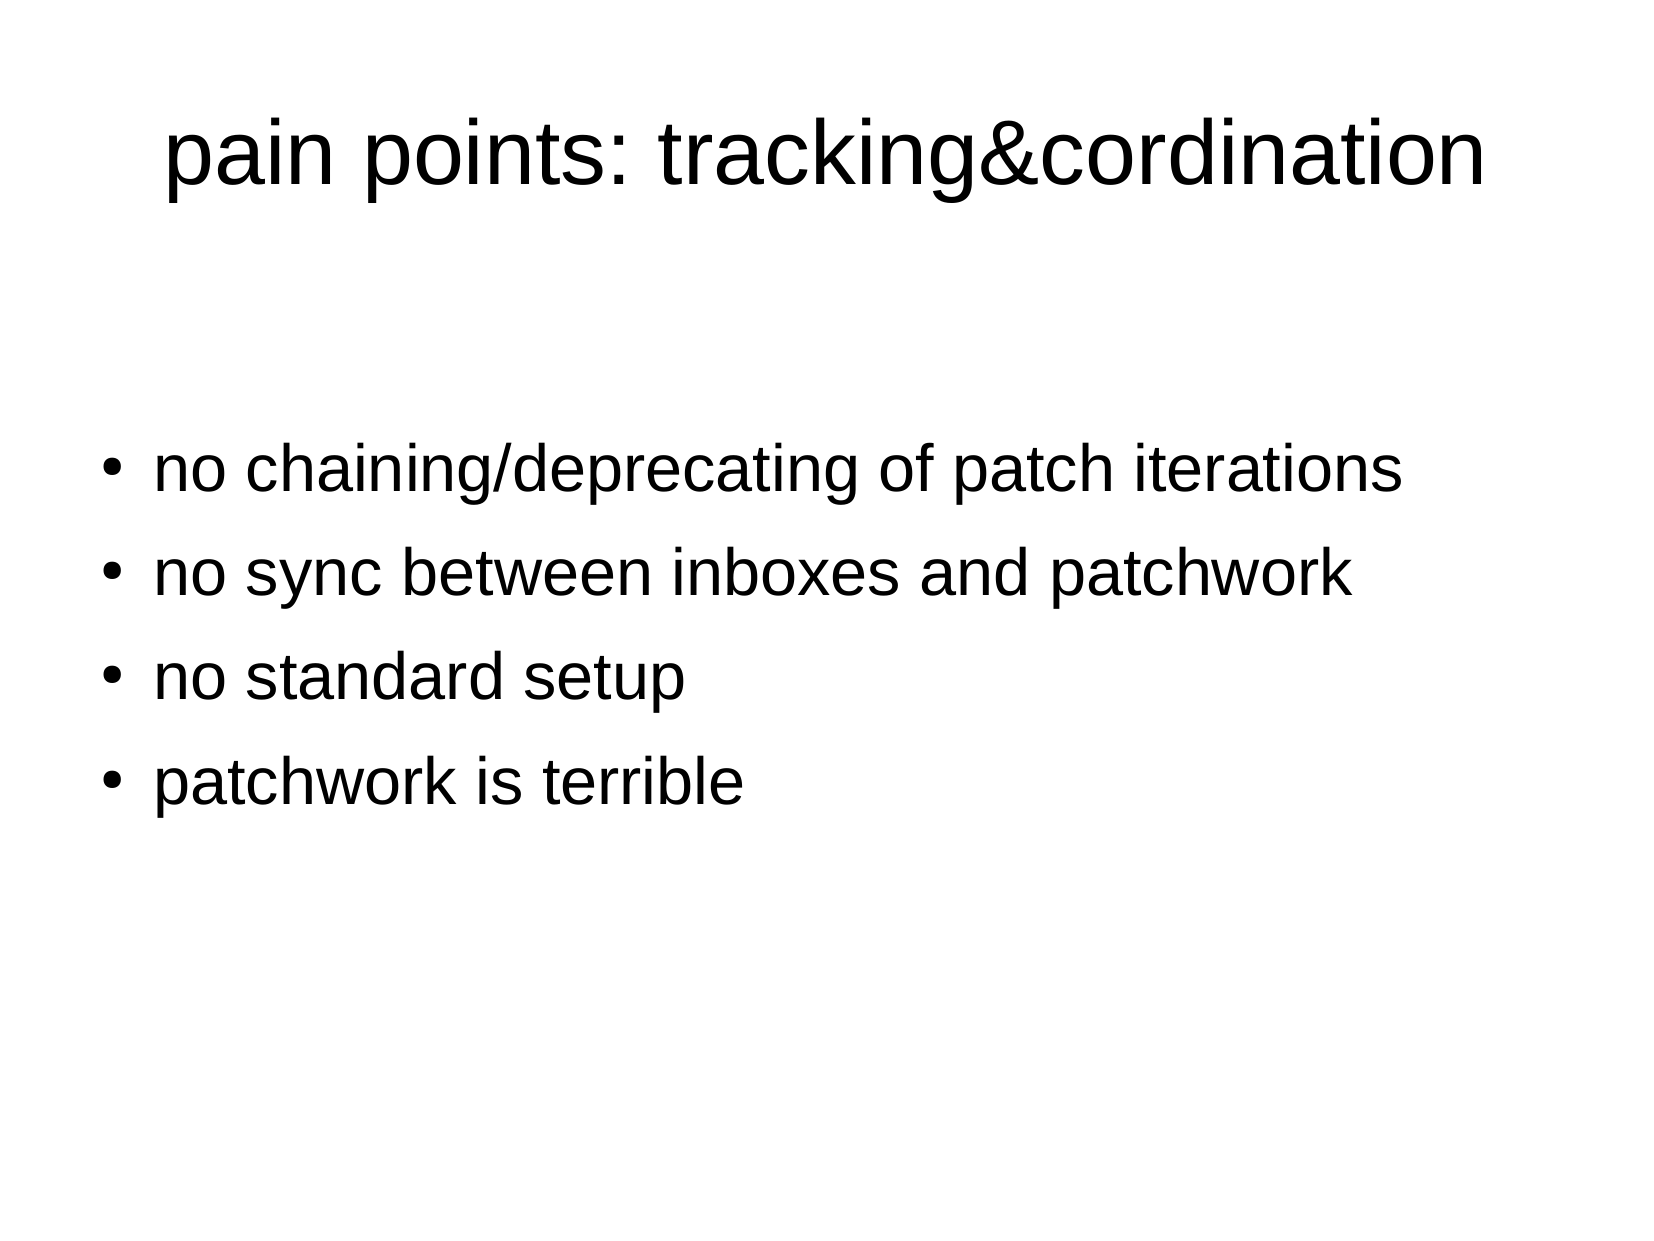

# pain points: tracking&cordination
no chaining/deprecating of patch iterations
no sync between inboxes and patchwork
no standard setup
patchwork is terrible